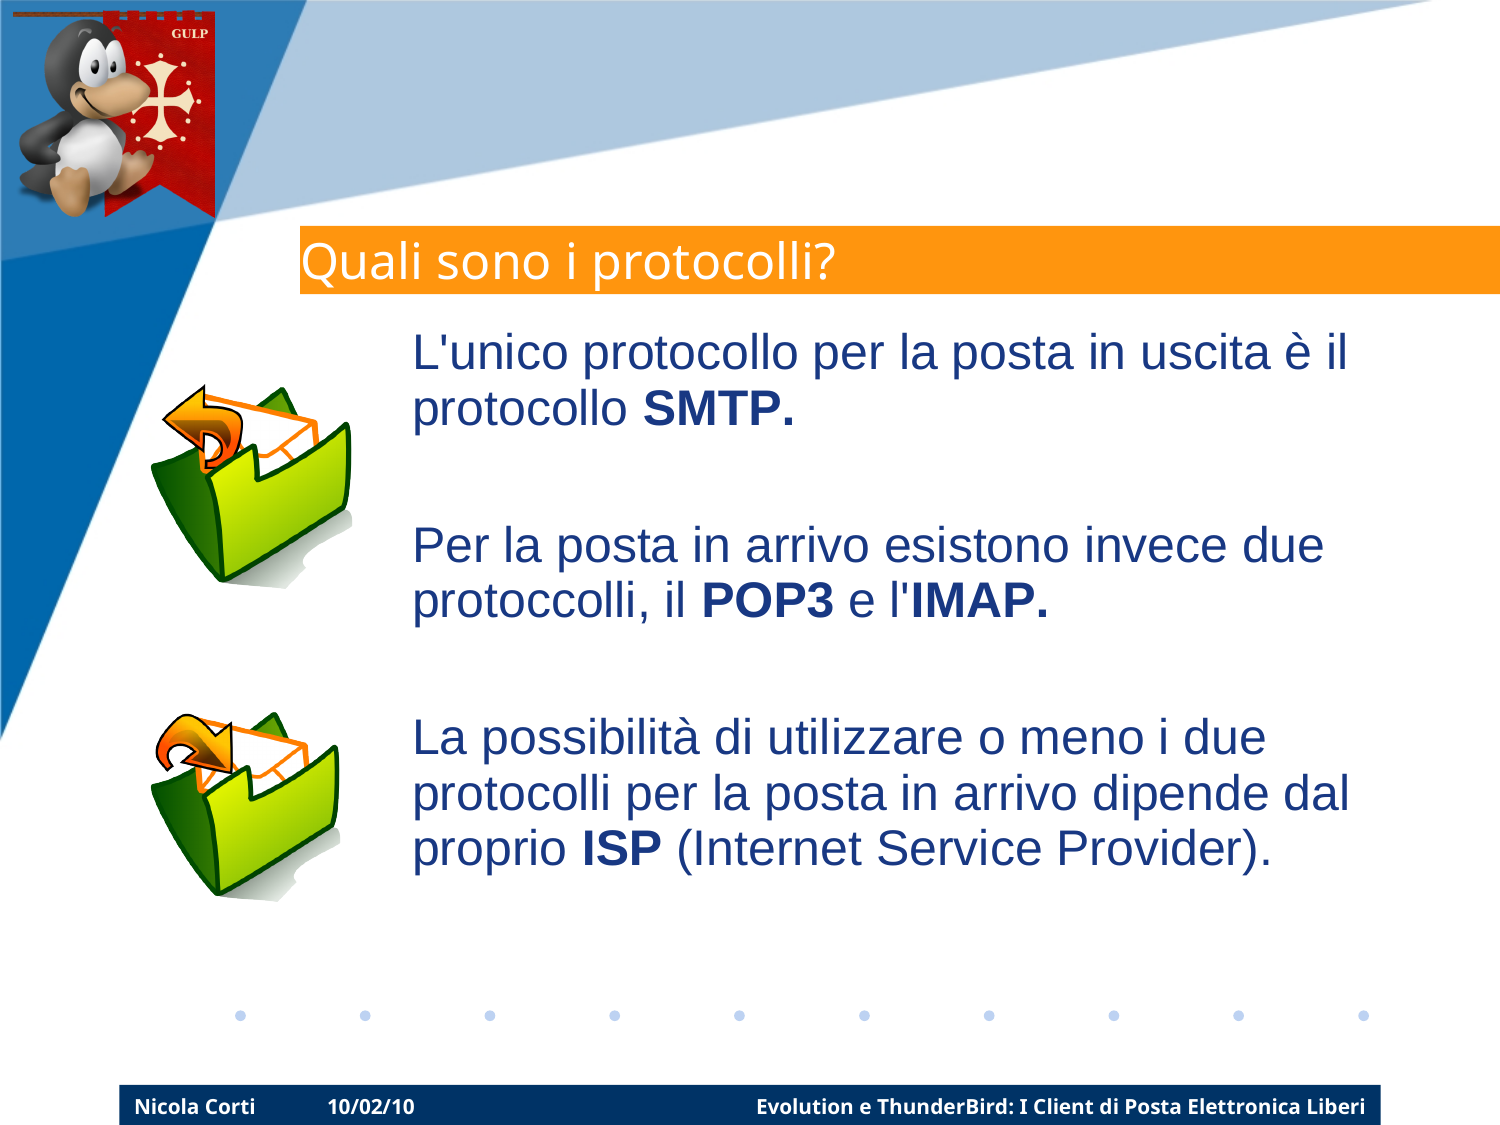

# Quali sono i protocolli?
L'unico protocollo per la posta in uscita è il protocollo SMTP.
Per la posta in arrivo esistono invece due protoccolli, il POP3 e l'IMAP.
La possibilità di utilizzare o meno i due protocolli per la posta in arrivo dipende dal proprio ISP (Internet Service Provider).